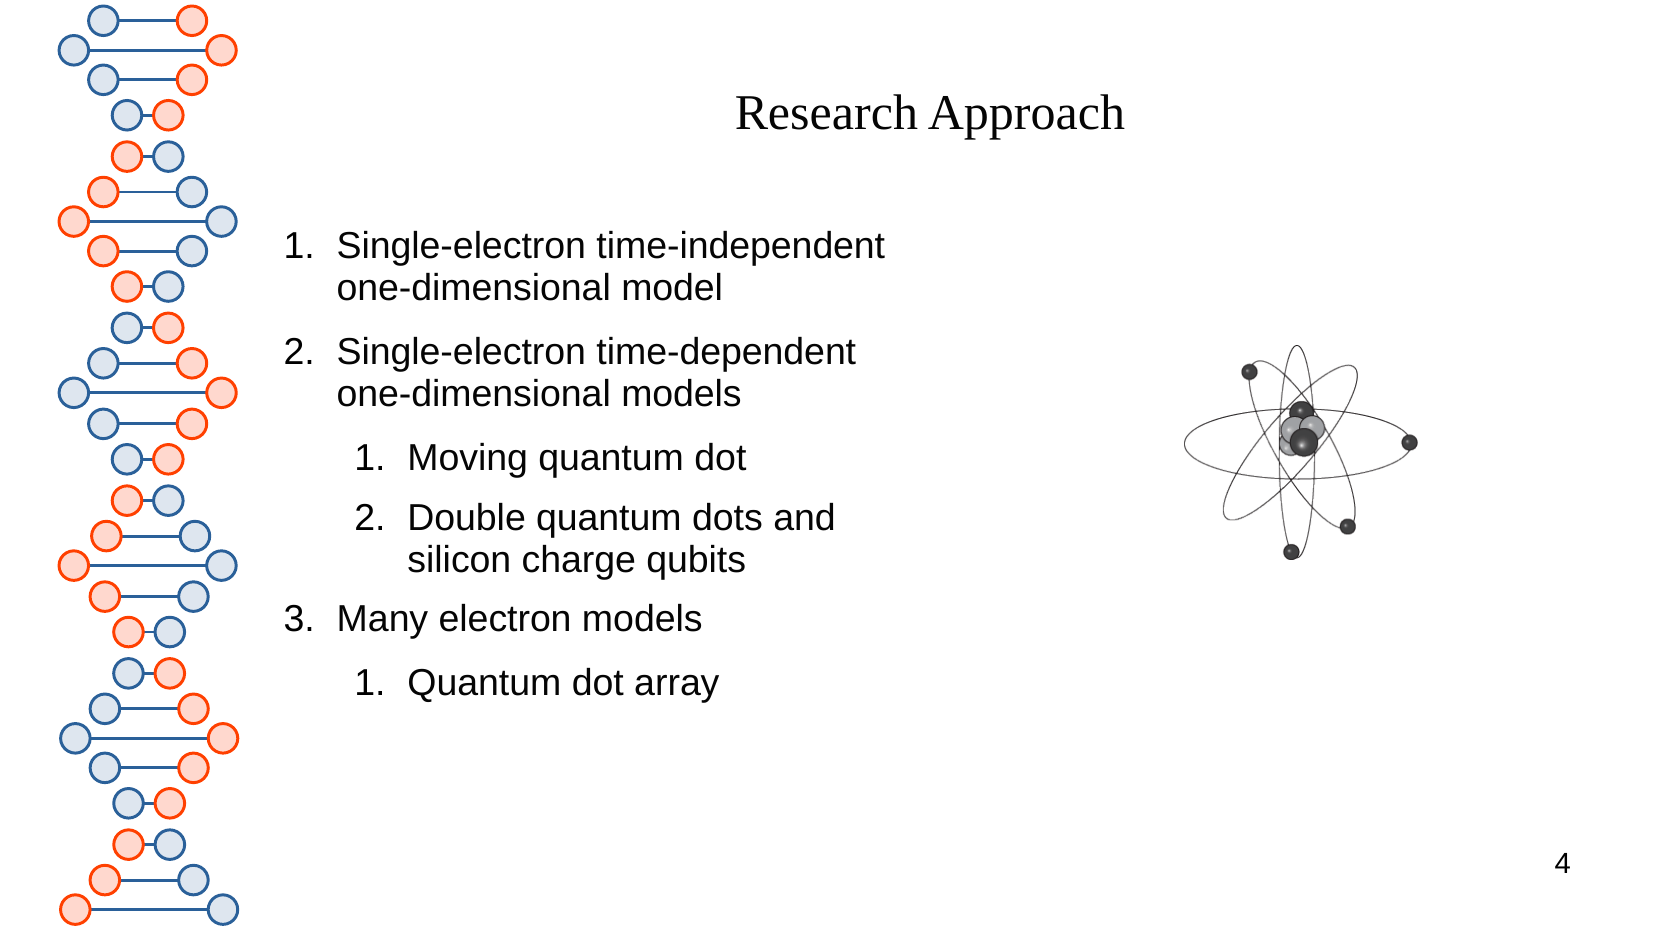

# Research Approach
Single-electron time-independent one-dimensional model
Single-electron time-dependent one-dimensional models
Moving quantum dot
Double quantum dots and silicon charge qubits
Many electron models
Quantum dot array
4